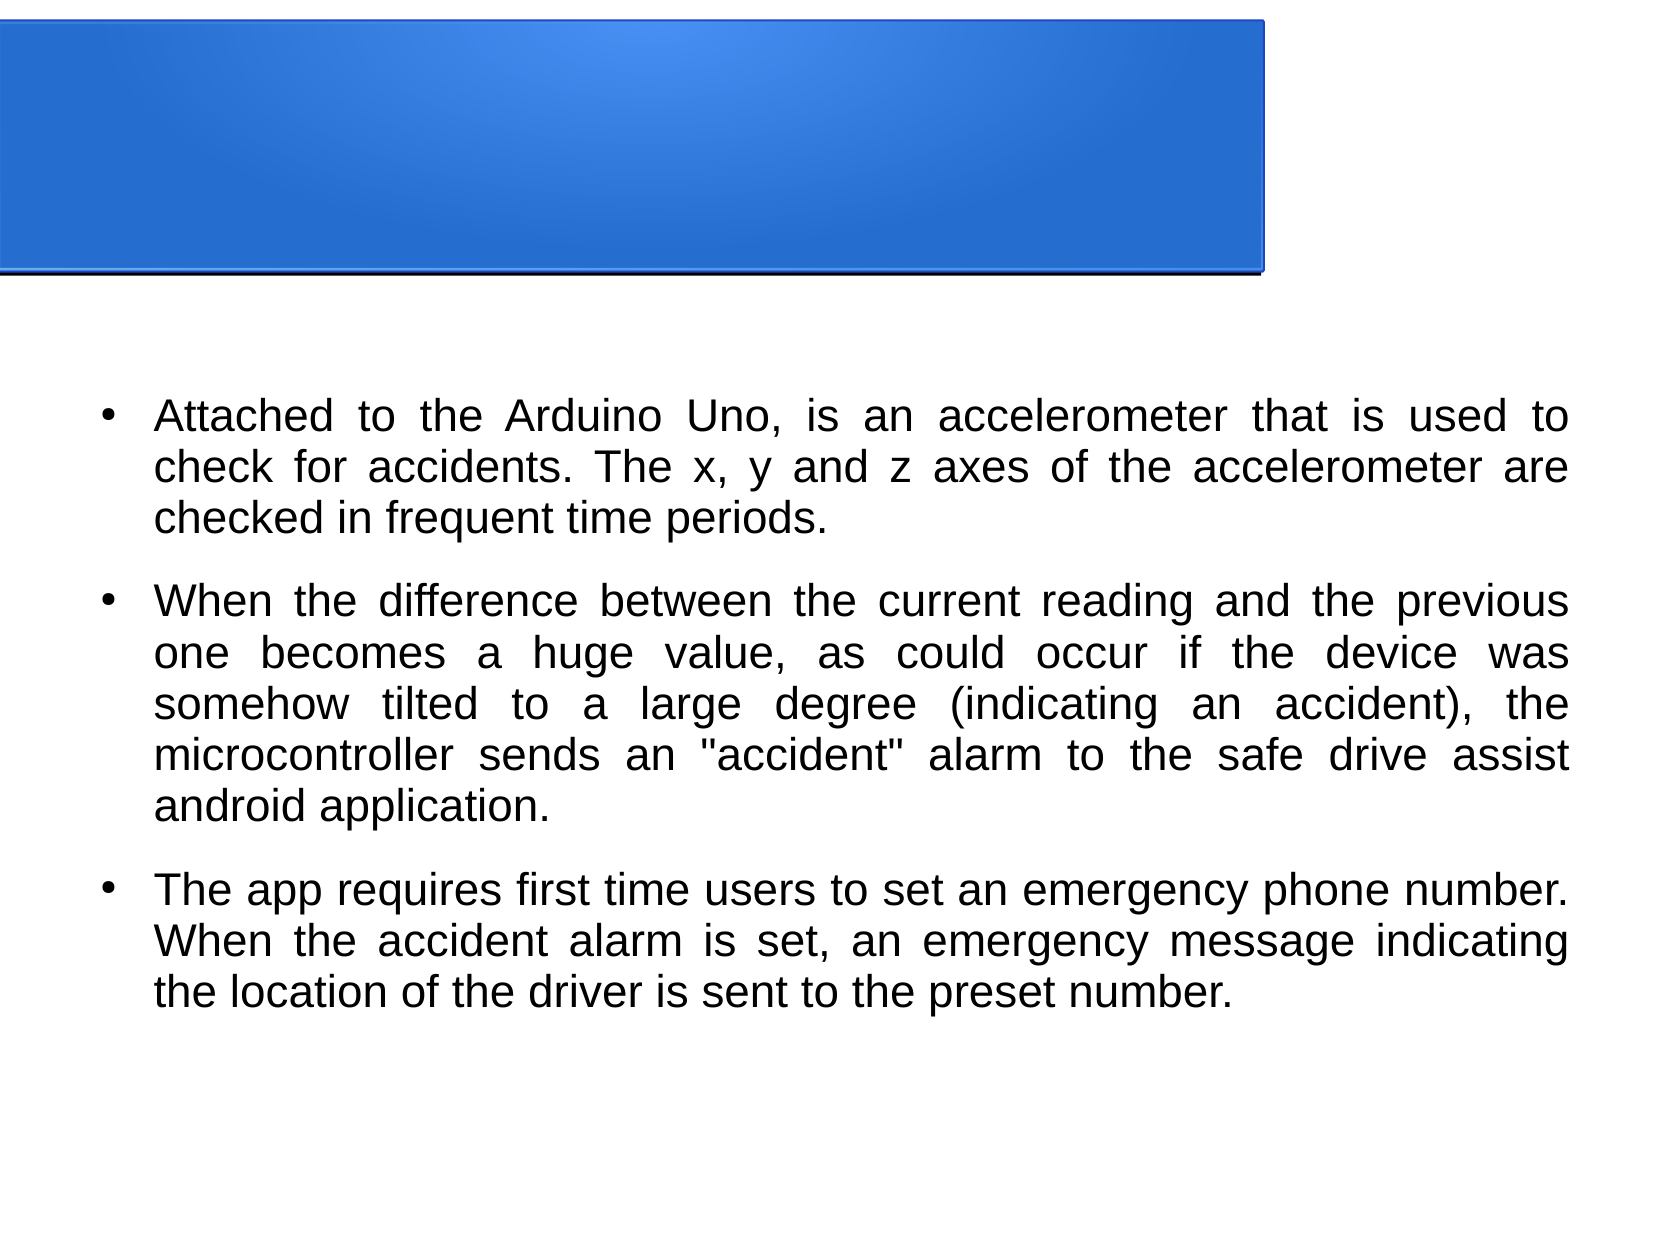

# Attached to the Arduino Uno, is an accelerometer that is used to check for accidents. The x, y and z axes of the accelerometer are checked in frequent time periods.
When the difference between the current reading and the previous one becomes a huge value, as could occur if the device was somehow tilted to a large degree (indicating an accident), the microcontroller sends an "accident" alarm to the safe drive assist android application.
The app requires first time users to set an emergency phone number. When the accident alarm is set, an emergency message indicating the location of the driver is sent to the preset number.